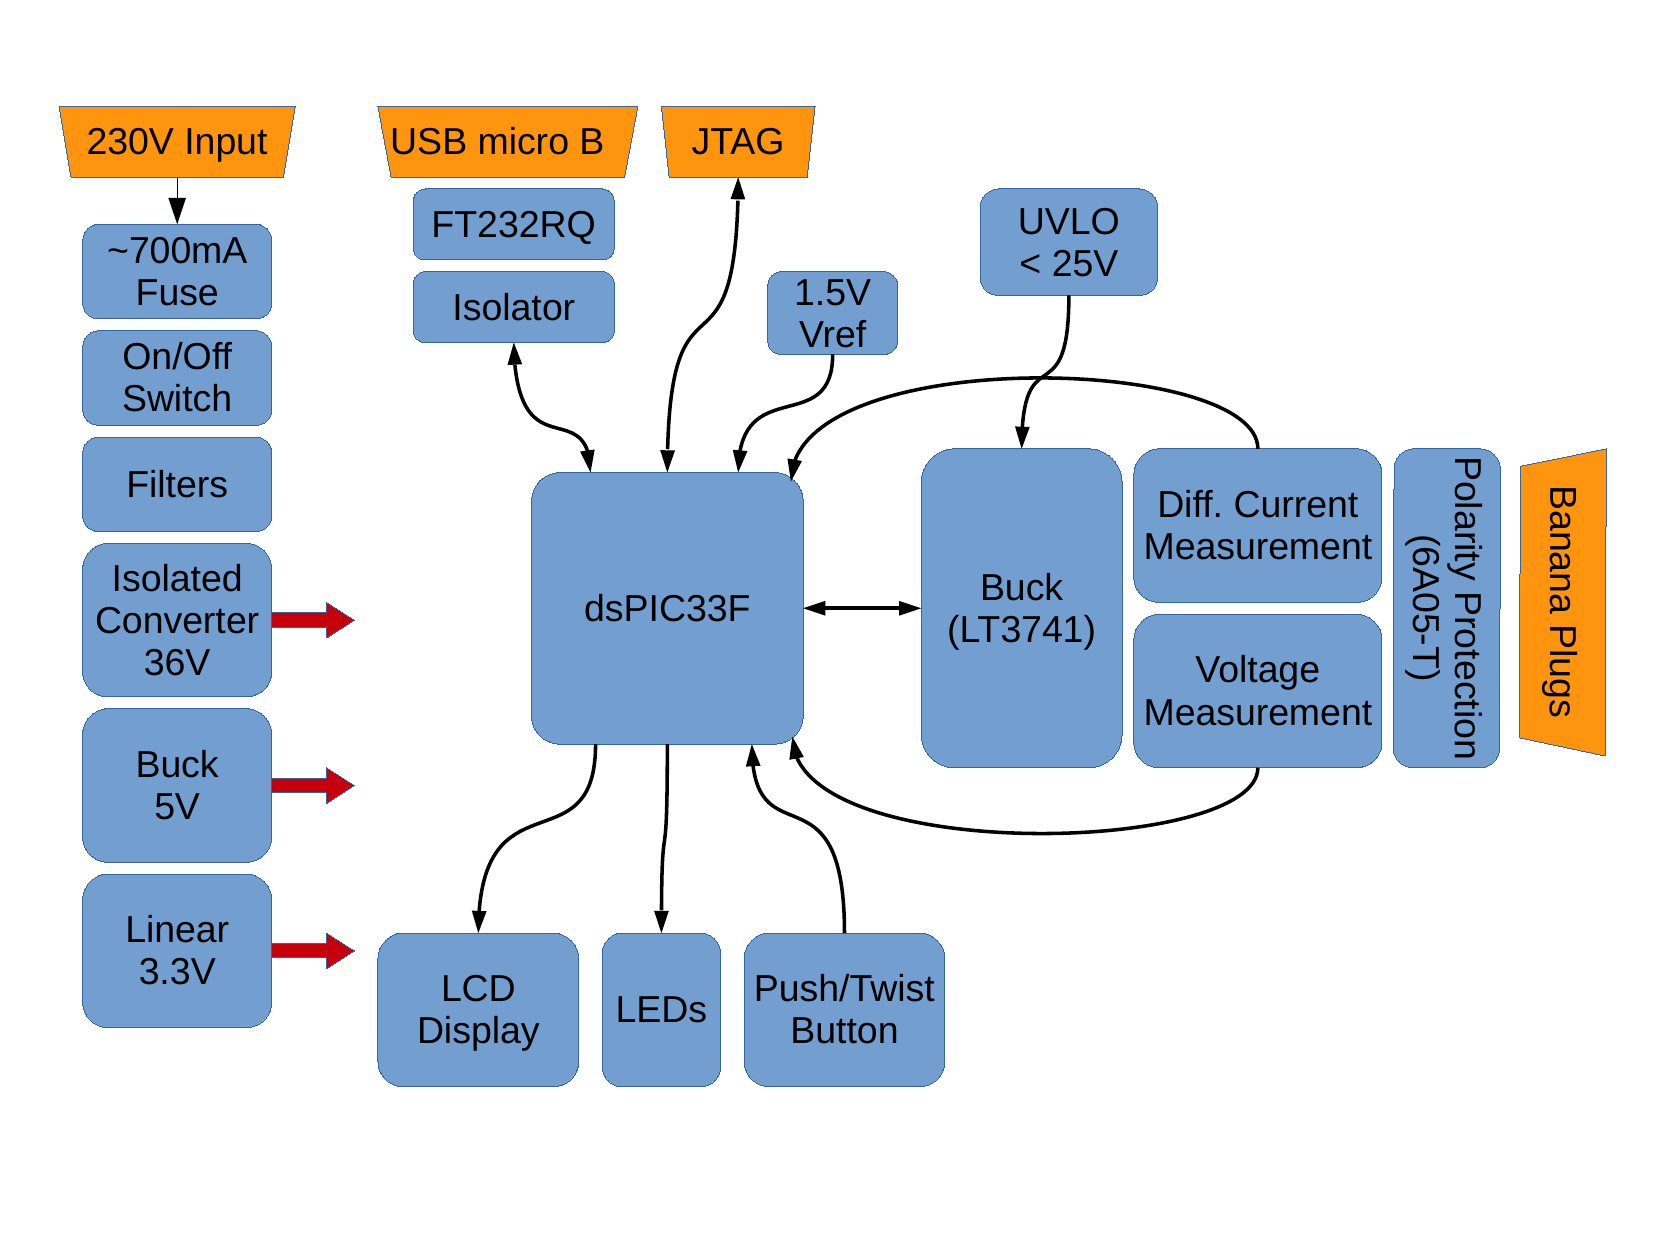

230V Input
USB micro B
JTAG
FT232RQ
UVLO
< 25V
~700mA
Fuse
Isolator
1.5V
Vref
On/Off
Switch
Filters
Buck
(LT3741)
Diff. Current
Measurement
dsPIC33F
Isolated
Converter
36V
Polarity Protection
(6A05-T)
Banana Plugs
Voltage
Measurement
Buck
5V
Linear
3.3V
LCD
Display
LEDs
Push/Twist
Button